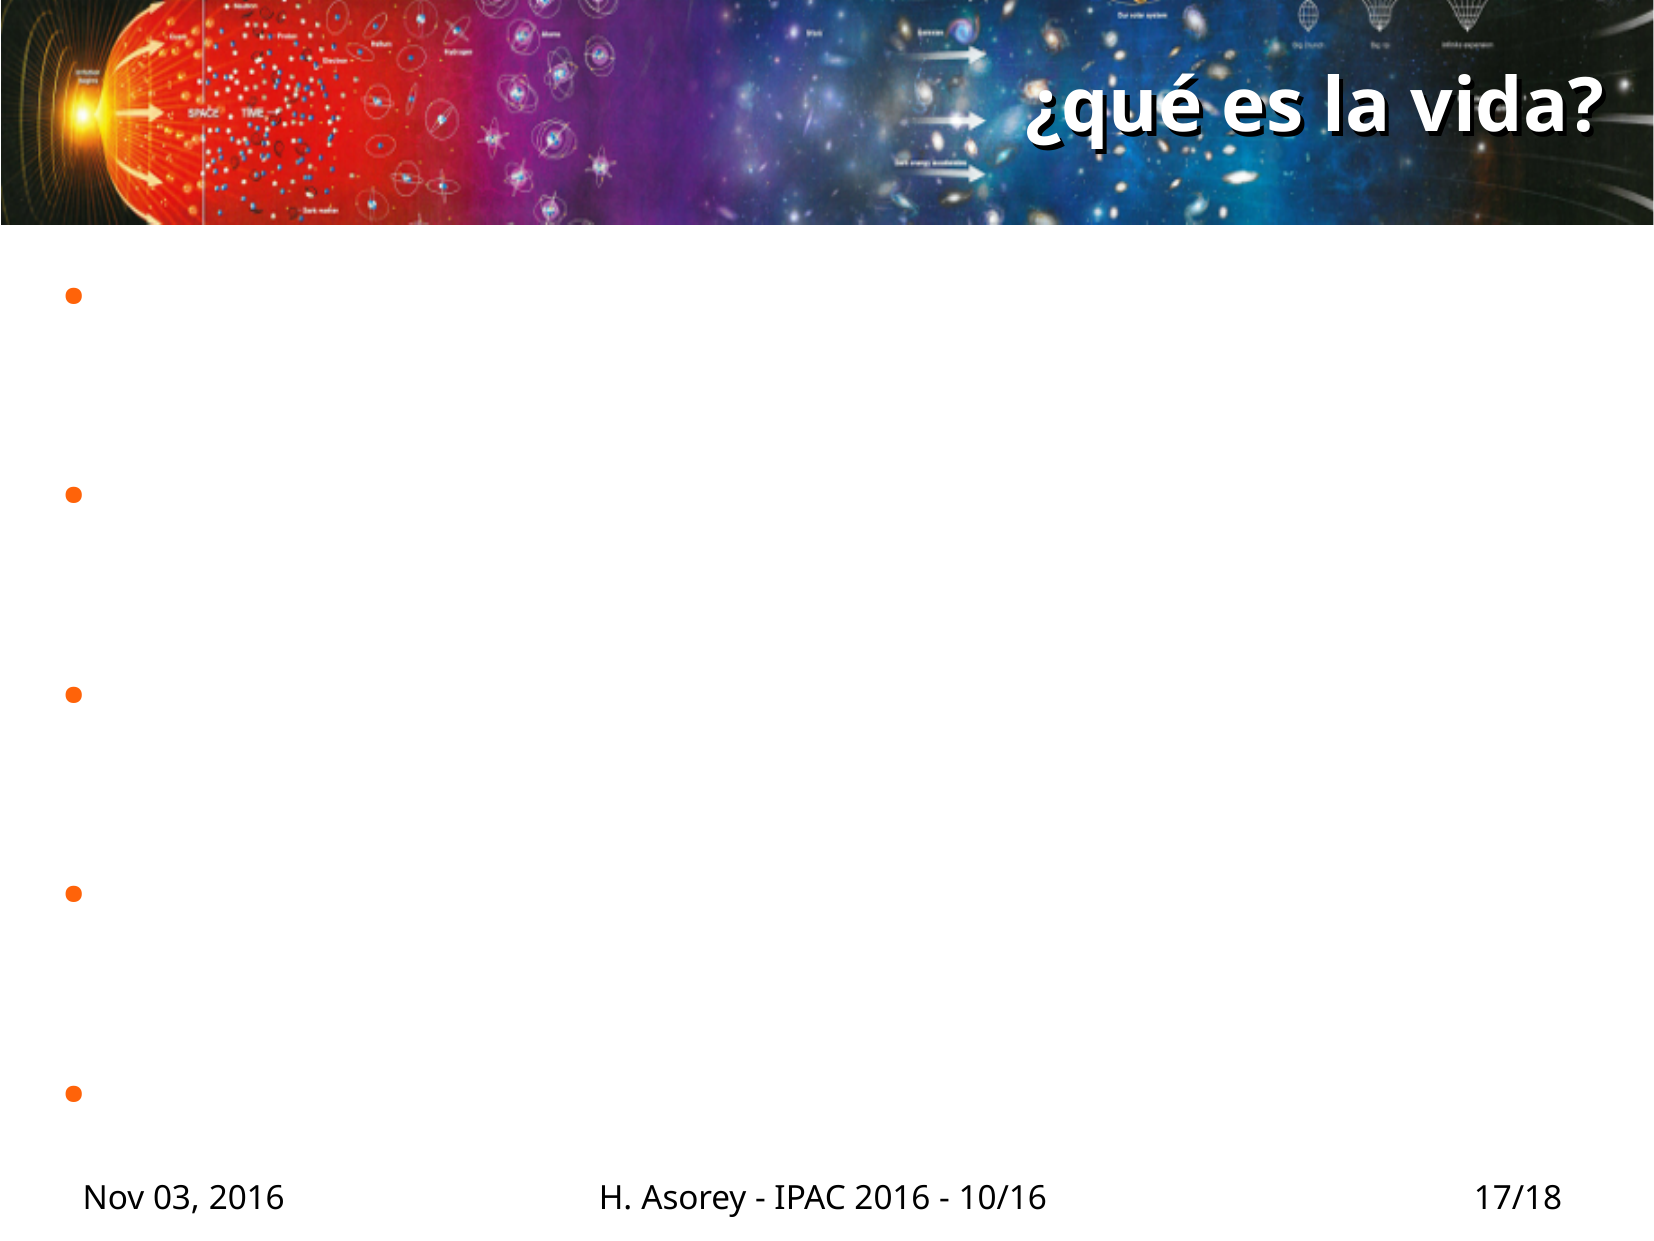

# ¿qué es la vida?
Nov 03, 2016
H. Asorey - IPAC 2016 - 10/16
17